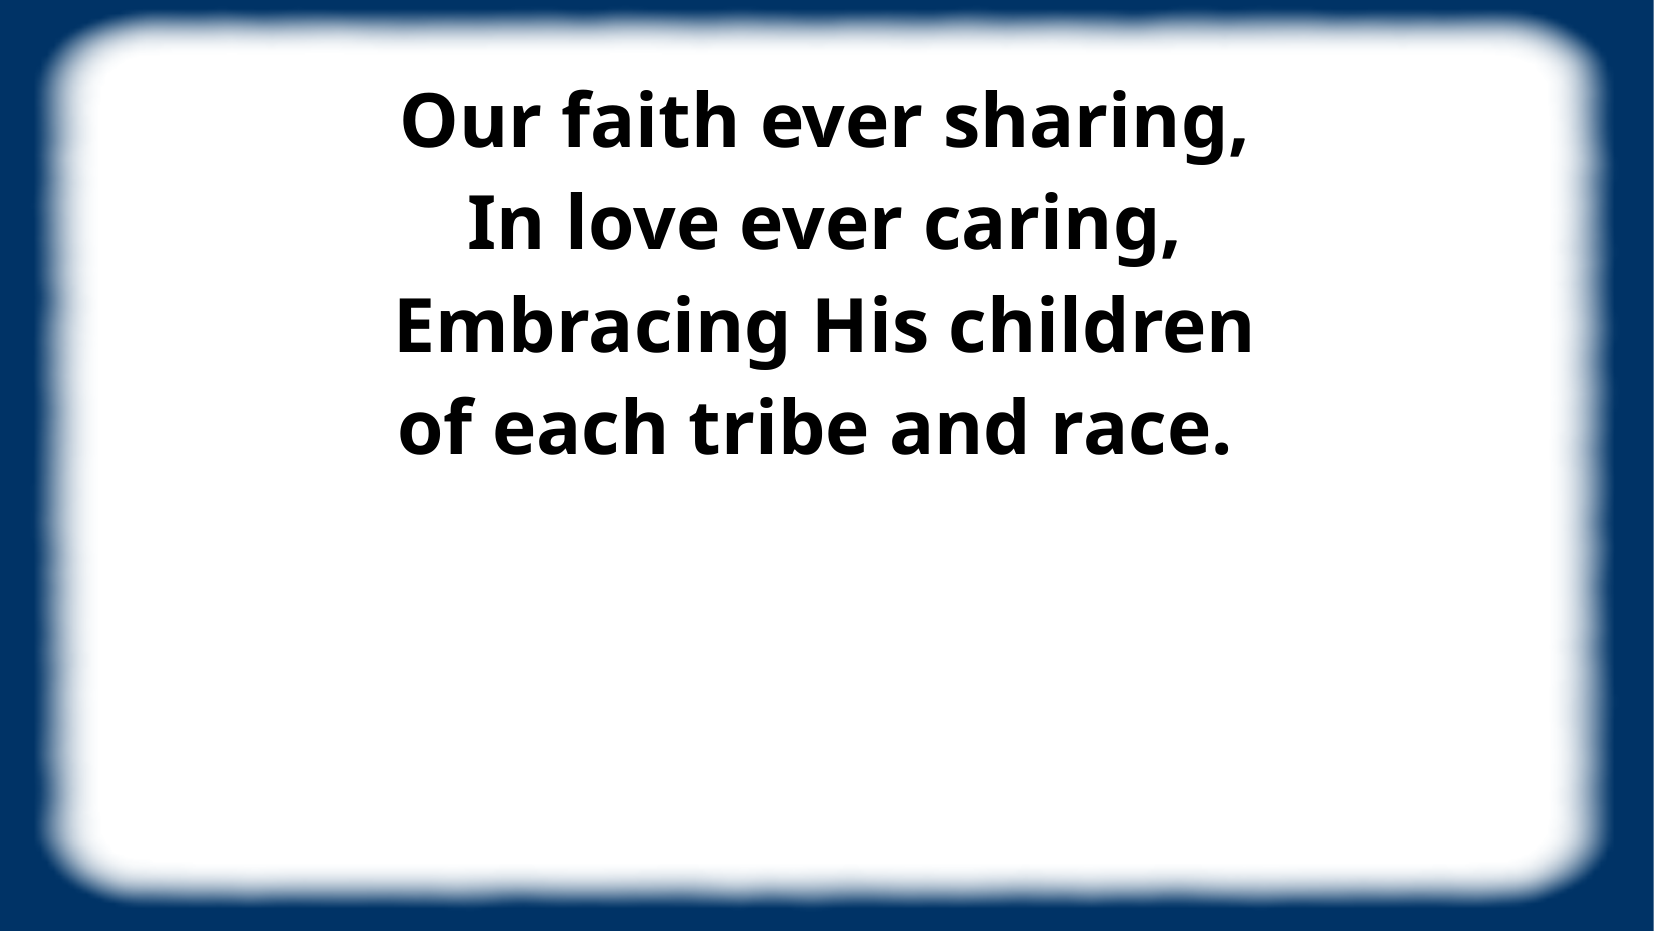

Our faith ever sharing,
In love ever caring,
Embracing His children
of each tribe and race.